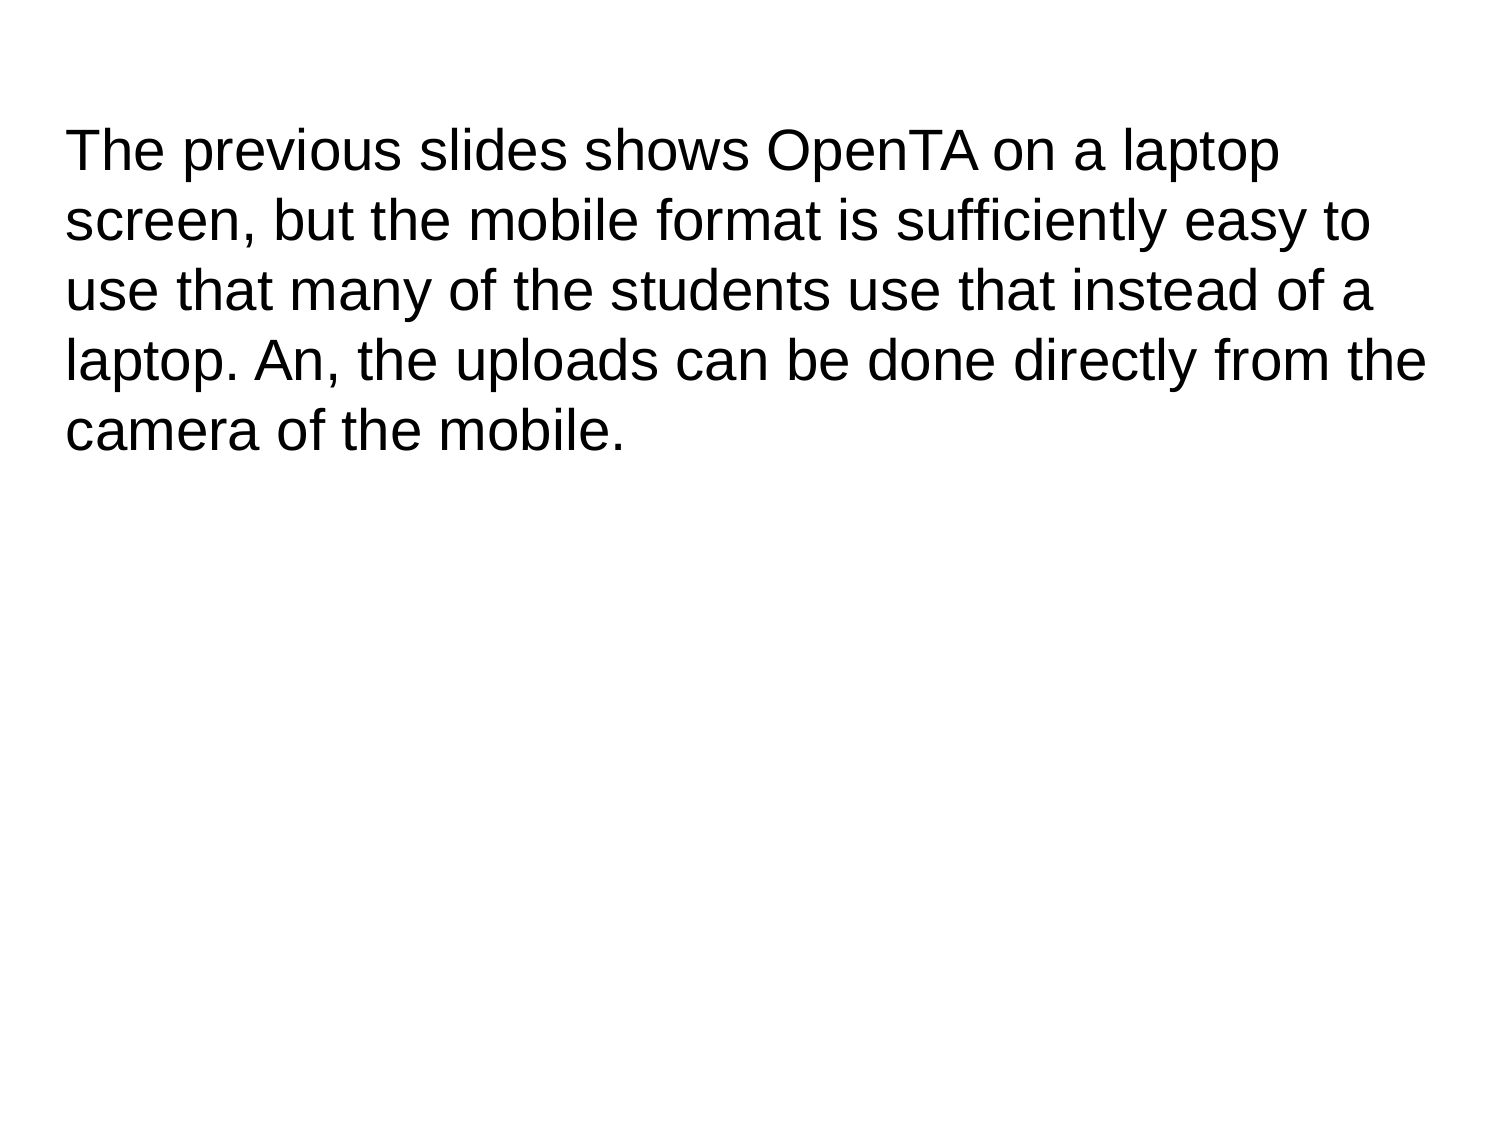

The previous slides shows OpenTA on a laptop screen, but the mobile format is sufficiently easy to use that many of the students use that instead of a laptop. An, the uploads can be done directly from the camera of the mobile.